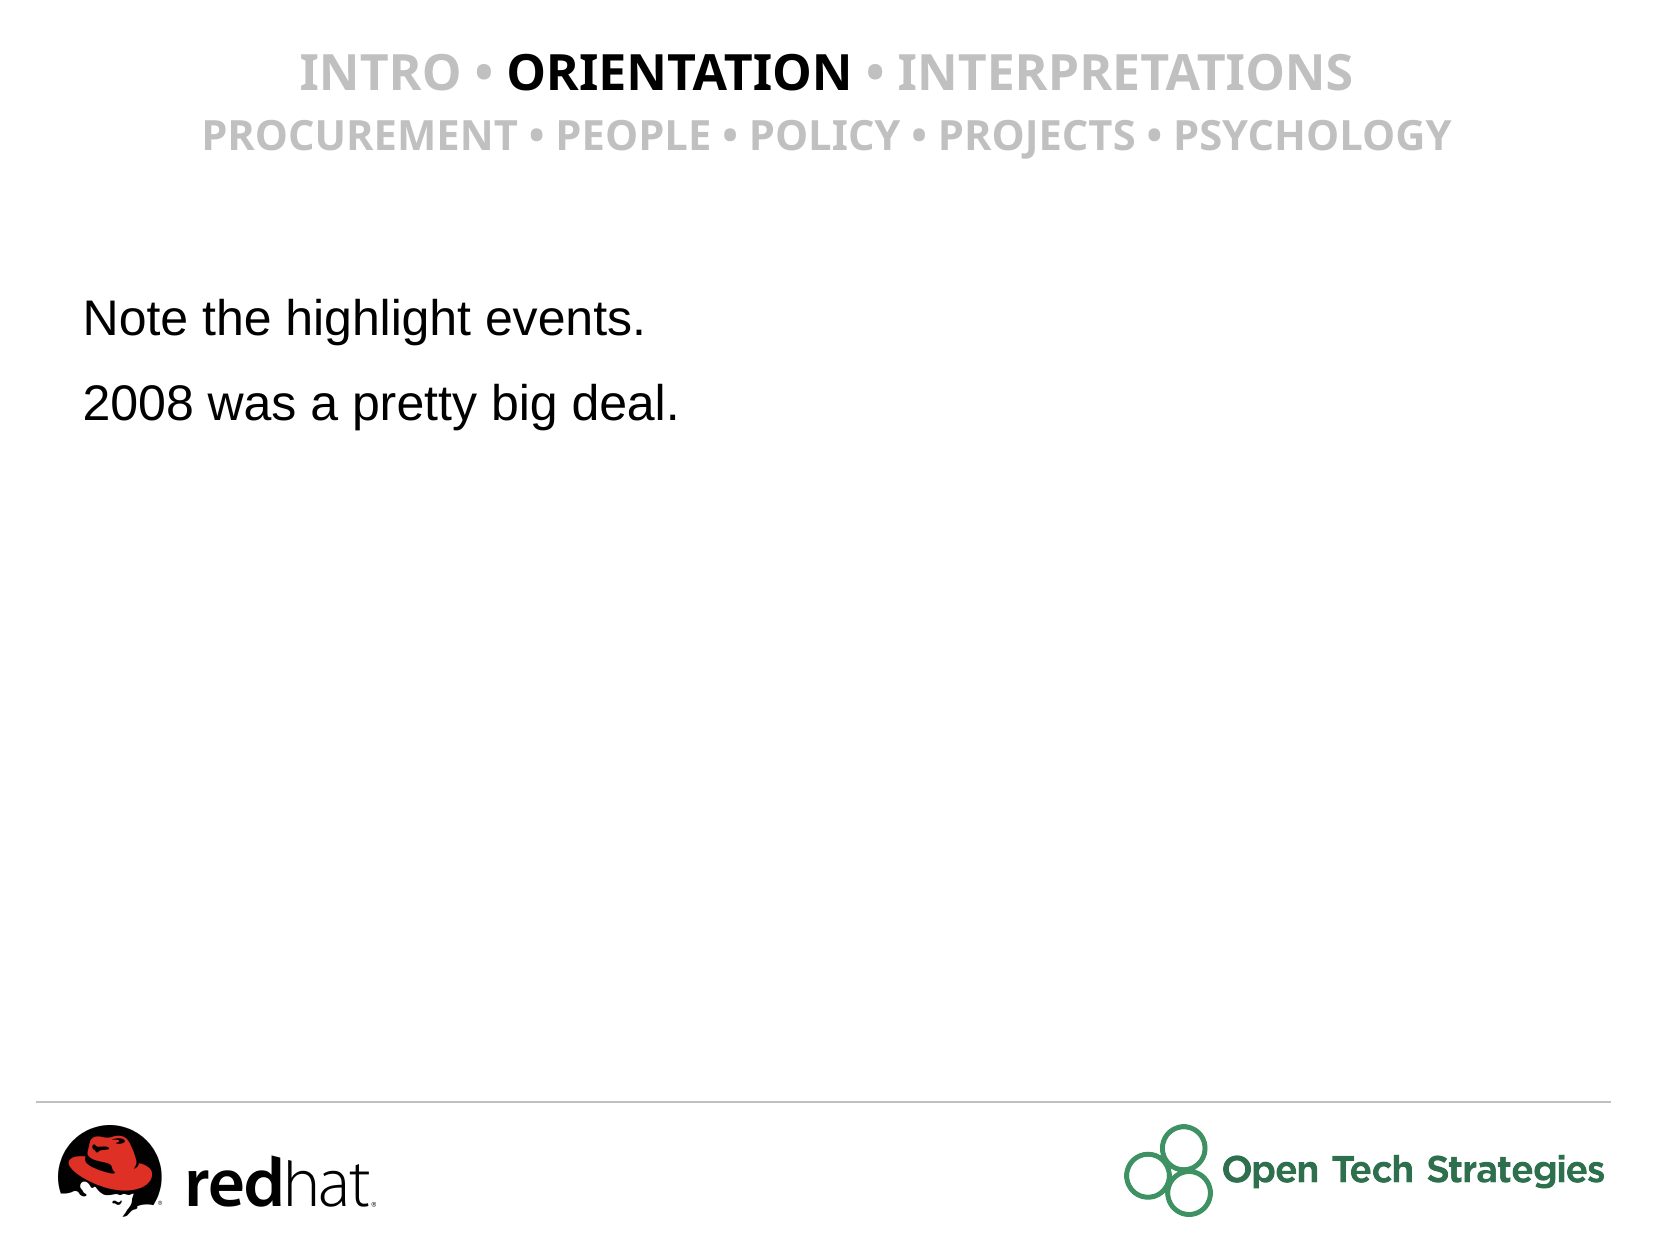

# INTRO • ORIENTATION • INTERPRETATIONS PROCUREMENT • PEOPLE • POLICY • PROJECTS • PSYCHOLOGY
Note the highlight events.
2008 was a pretty big deal.